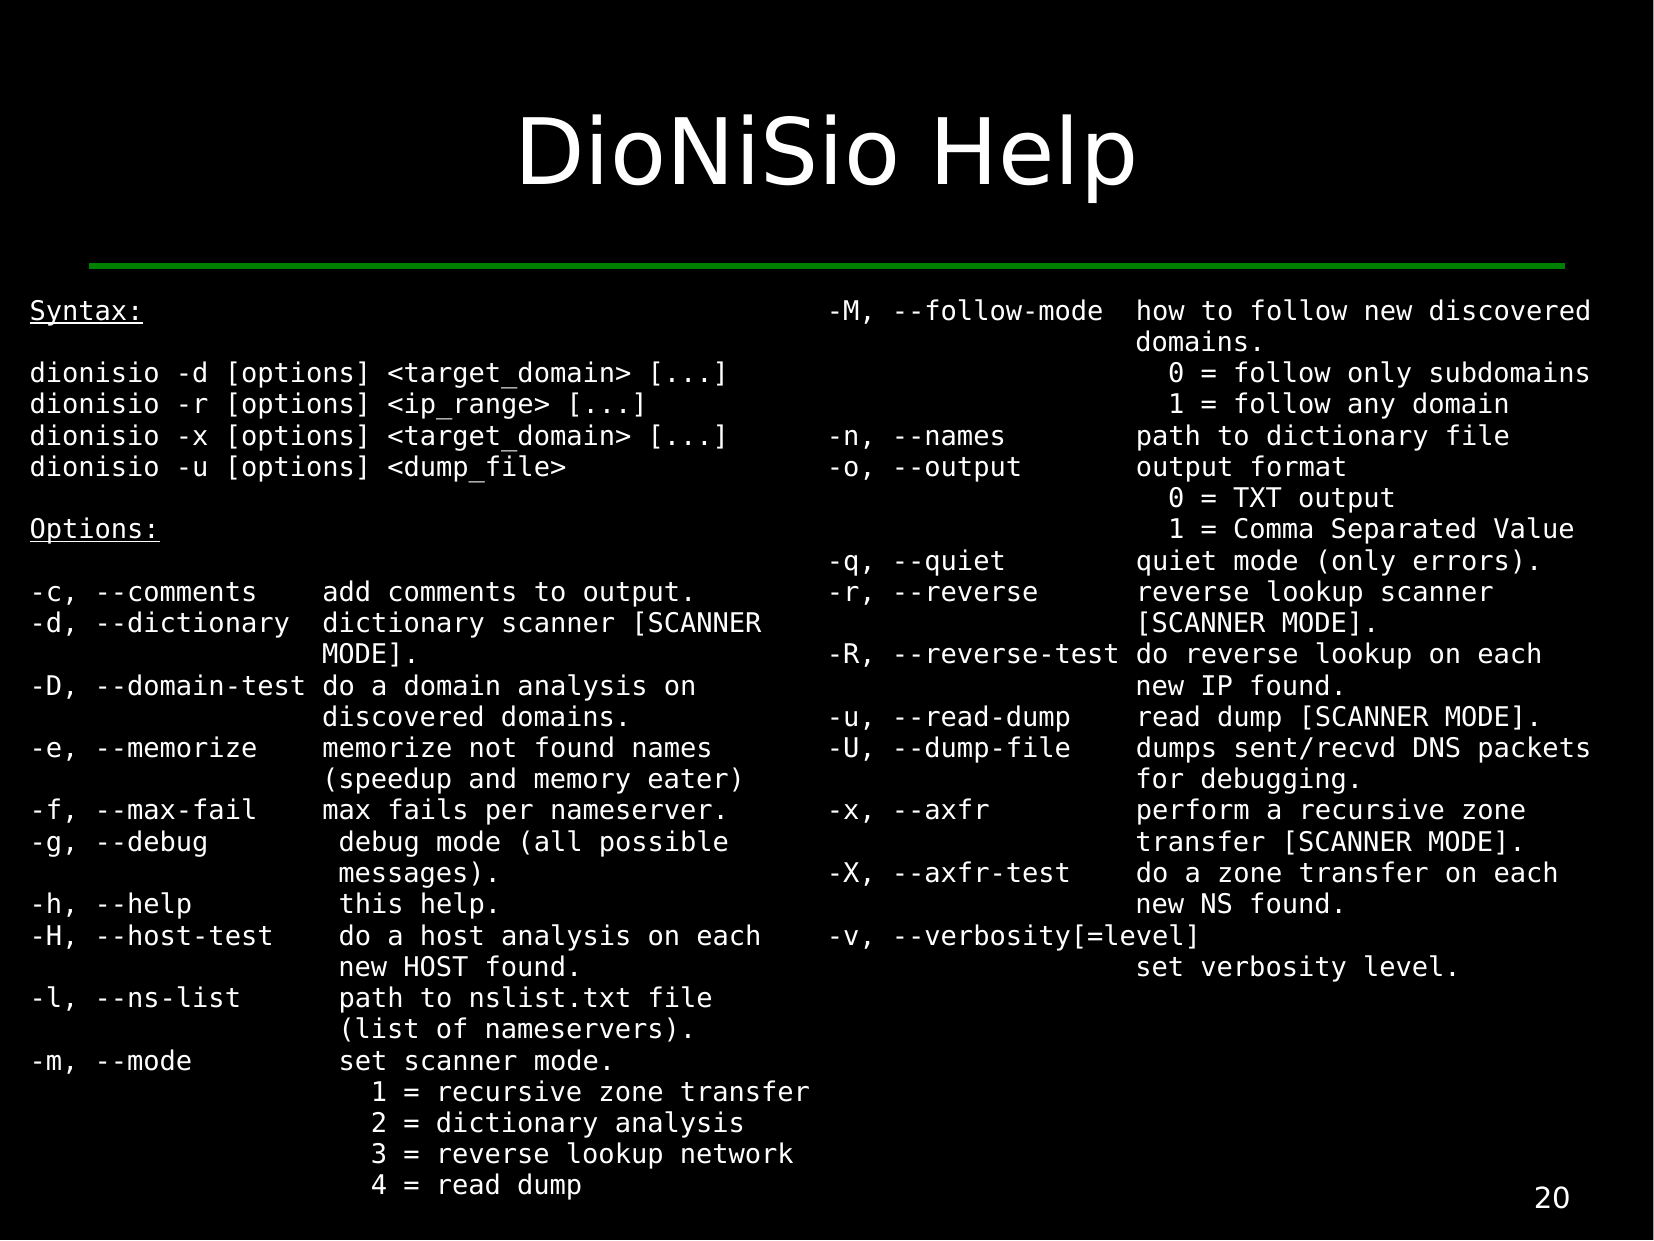

# DioNiSio Help
Syntax:
dionisio -d [options] <target_domain> [...]
dionisio -r [options] <ip_range> [...]
dionisio -x [options] <target_domain> [...]
dionisio -u [options] <dump_file>
Options:
-c, --comments add comments to output.
-d, --dictionary dictionary scanner [SCANNER
 MODE].
-D, --domain-test do a domain analysis on
 discovered domains.
-e, --memorize memorize not found names
 (speedup and memory eater)
-f, --max-fail max fails per nameserver.
-g, --debug debug mode (all possible
 messages).
-h, --help this help.
-H, --host-test do a host analysis on each
 new HOST found.
-l, --ns-list path to nslist.txt file
 (list of nameservers).
-m, --mode set scanner mode.
 1 = recursive zone transfer
 2 = dictionary analysis
 3 = reverse lookup network
 4 = read dump
-M, --follow-mode how to follow new discovered
 domains.
 0 = follow only subdomains
 1 = follow any domain
-n, --names path to dictionary file
-o, --output output format
 0 = TXT output
 1 = Comma Separated Value
-q, --quiet quiet mode (only errors).
-r, --reverse reverse lookup scanner
 [SCANNER MODE].
-R, --reverse-test do reverse lookup on each
 new IP found.
-u, --read-dump read dump [SCANNER MODE].
-U, --dump-file dumps sent/recvd DNS packets
 for debugging.
-x, --axfr perform a recursive zone
 transfer [SCANNER MODE].
-X, --axfr-test do a zone transfer on each
 new NS found.
-v, --verbosity[=level]
 set verbosity level.
20